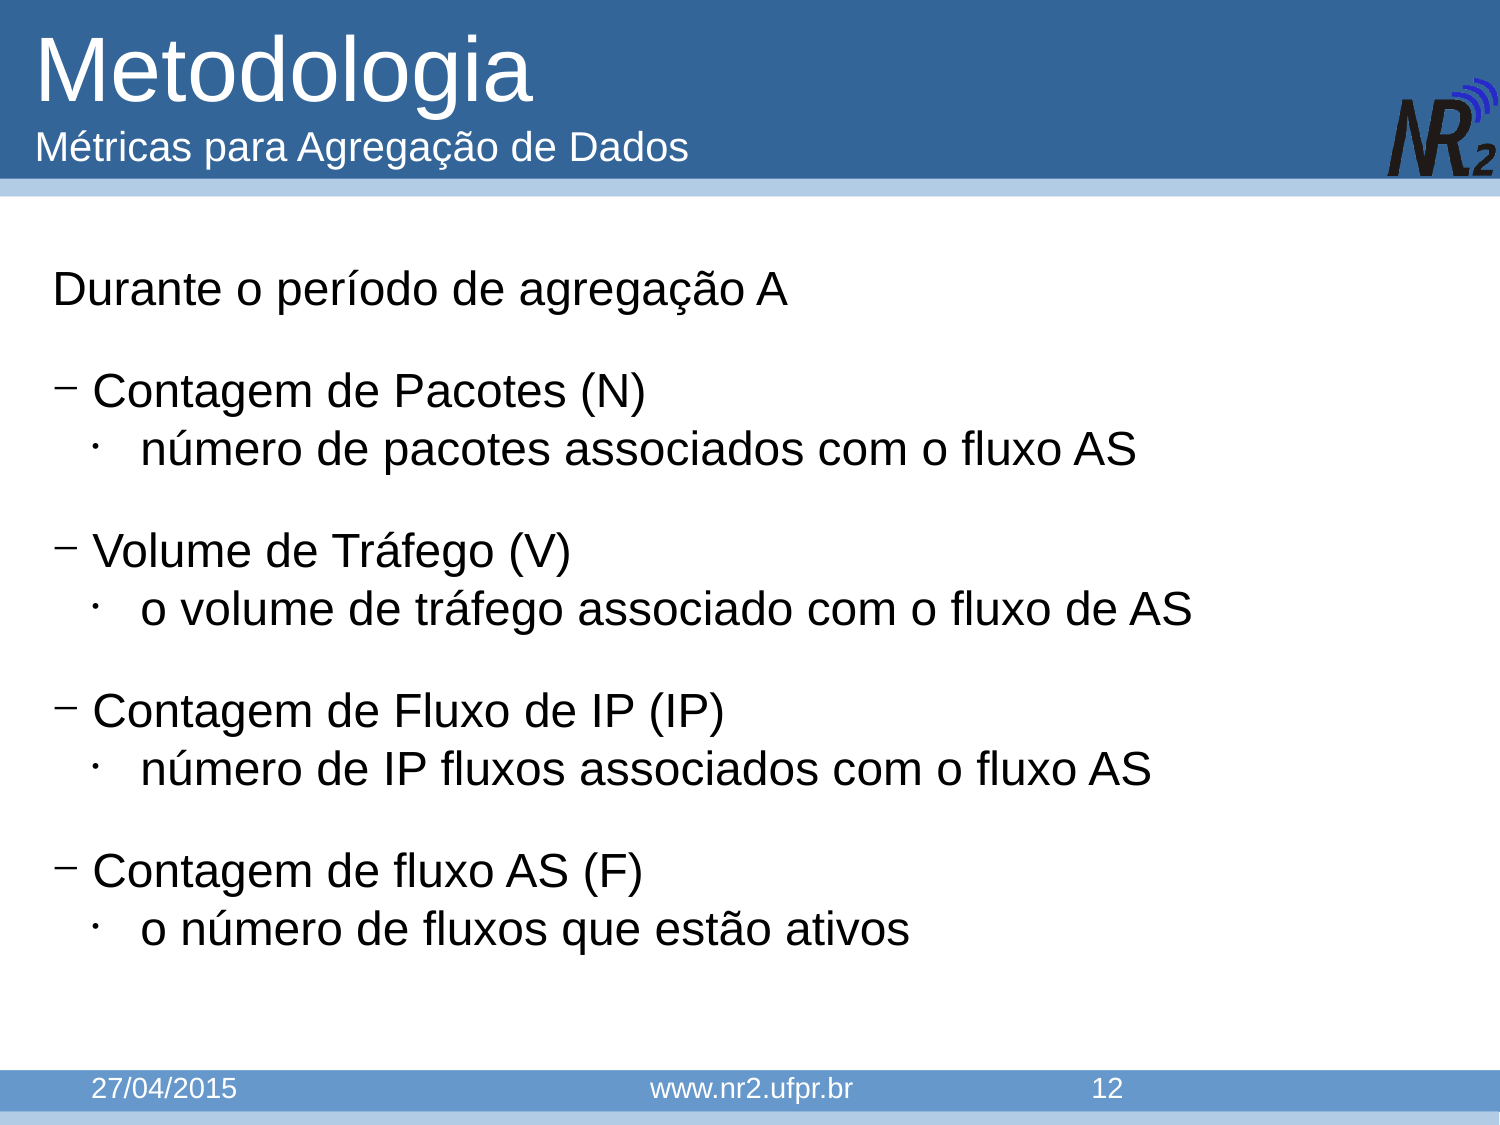

Metodologia
Métricas para Agregação de Dados
Durante o período de agregação A
 Contagem de Pacotes (N)
 número de pacotes associados com o fluxo AS
 Volume de Tráfego (V)
 o volume de tráfego associado com o fluxo de AS
 Contagem de Fluxo de IP (IP)
 número de IP fluxos associados com o fluxo AS
 Contagem de fluxo AS (F)
 o número de fluxos que estão ativos
27/04/2015
www.nr2.ufpr.br